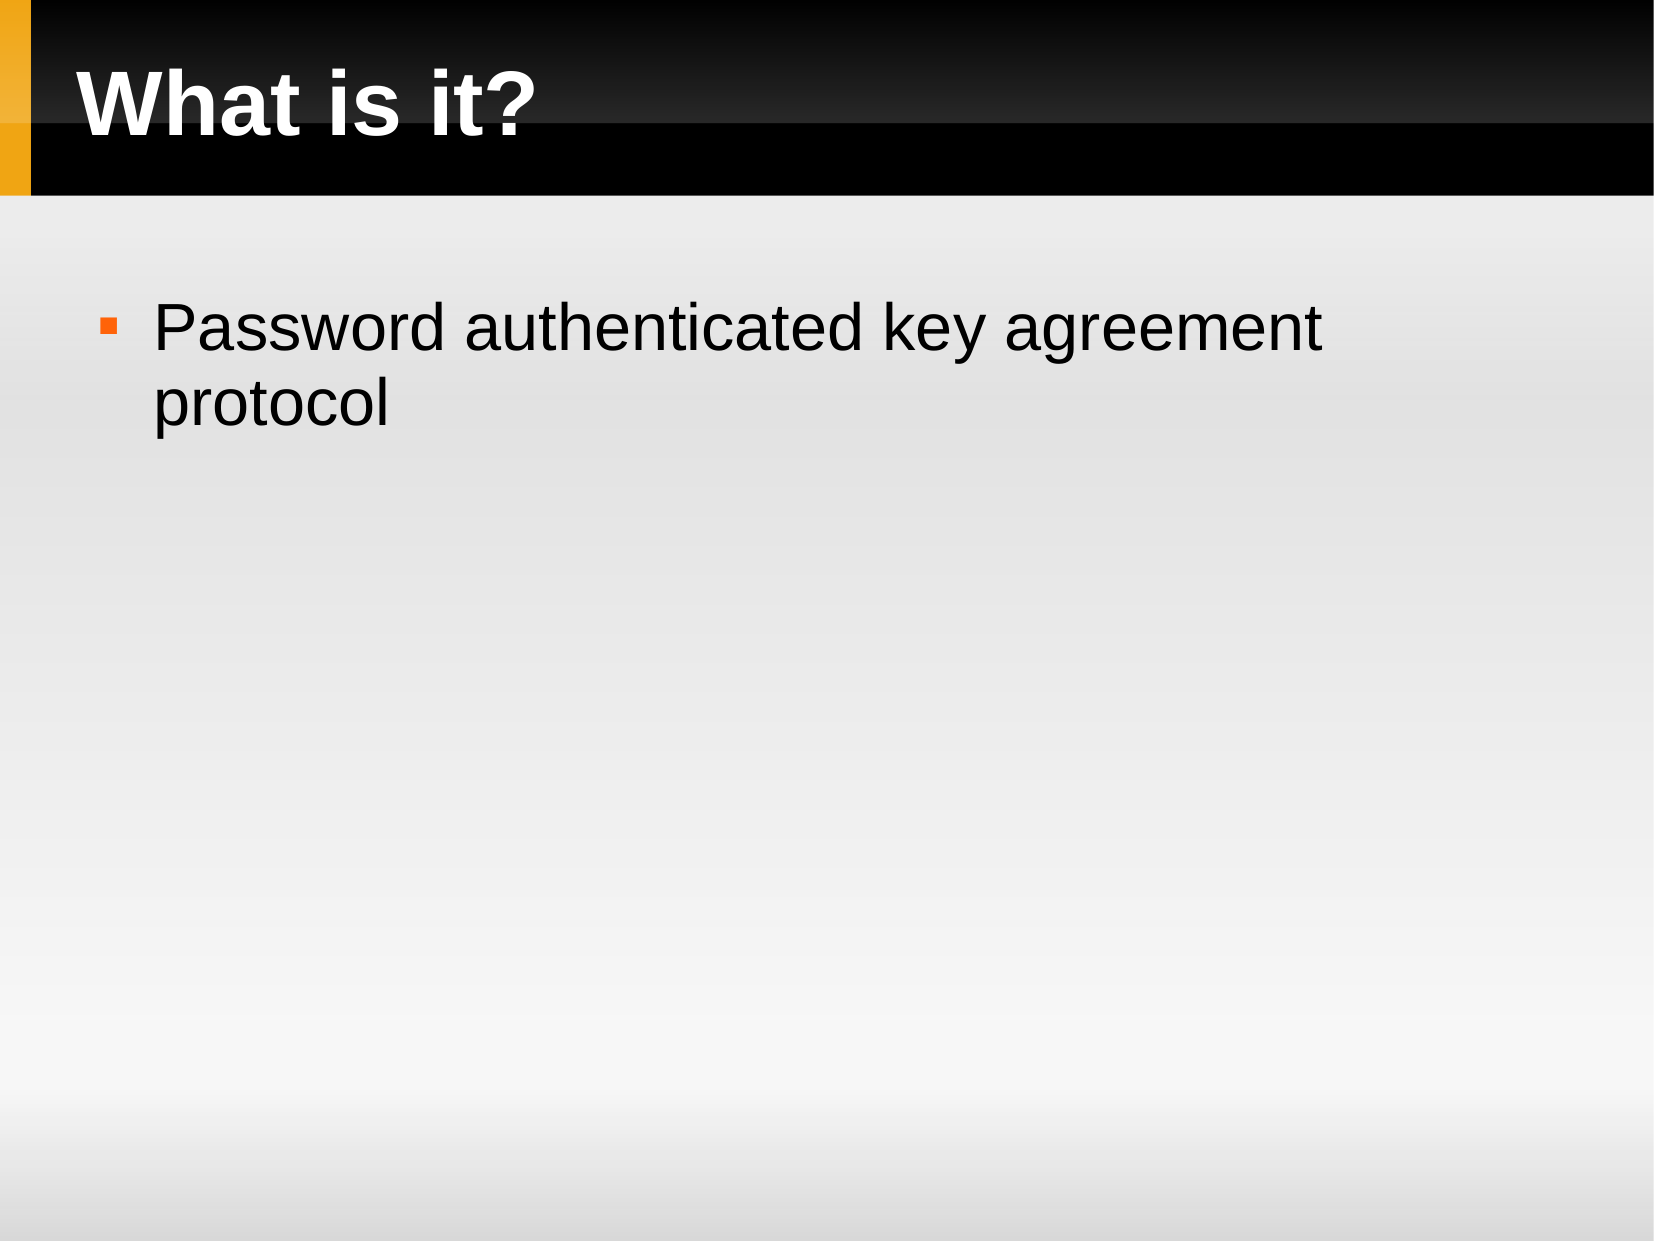

# What is it?
Password authenticated key agreement protocol